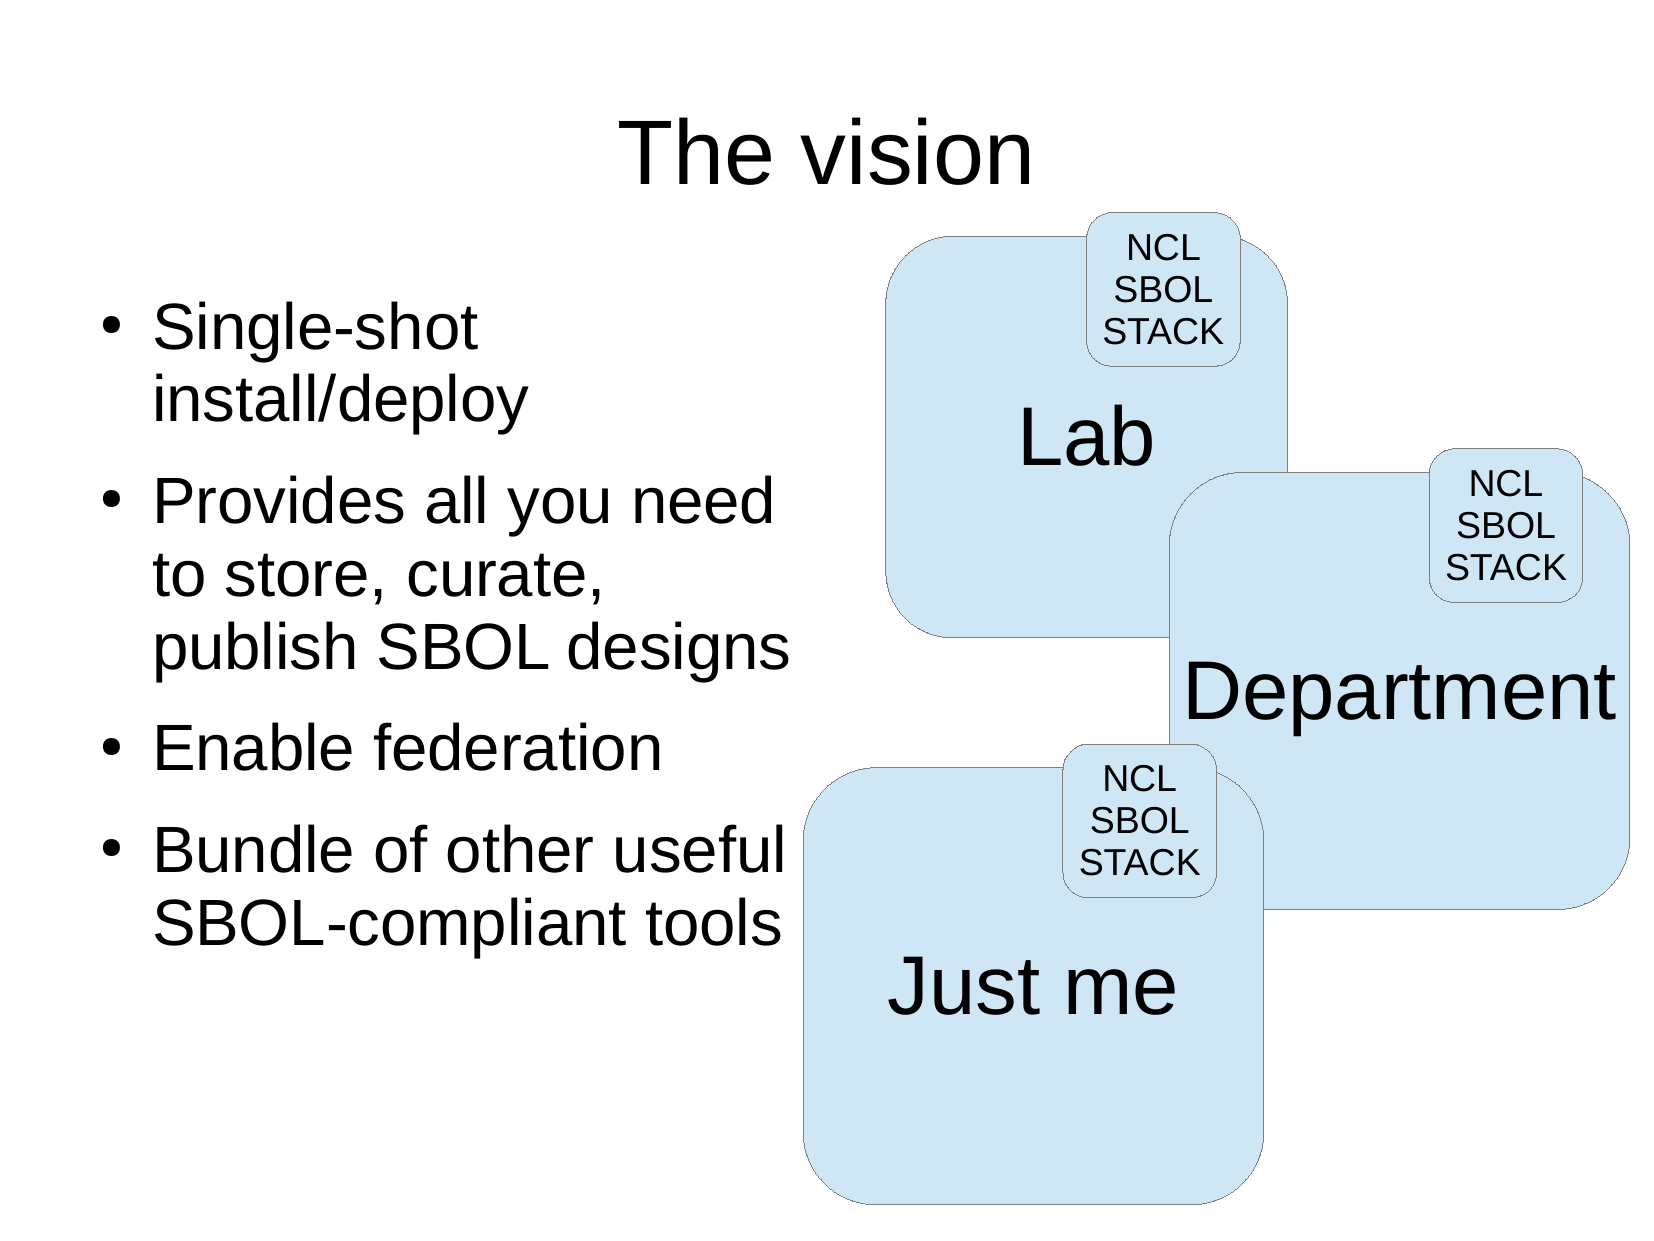

# The vision
NCL
SBOL
STACK
Lab
Single-shot install/deploy
Provides all you need to store, curate, publish SBOL designs
Enable federation
Bundle of other useful SBOL-compliant tools
NCL
SBOL
STACK
Department
NCL
SBOL
STACK
Just me